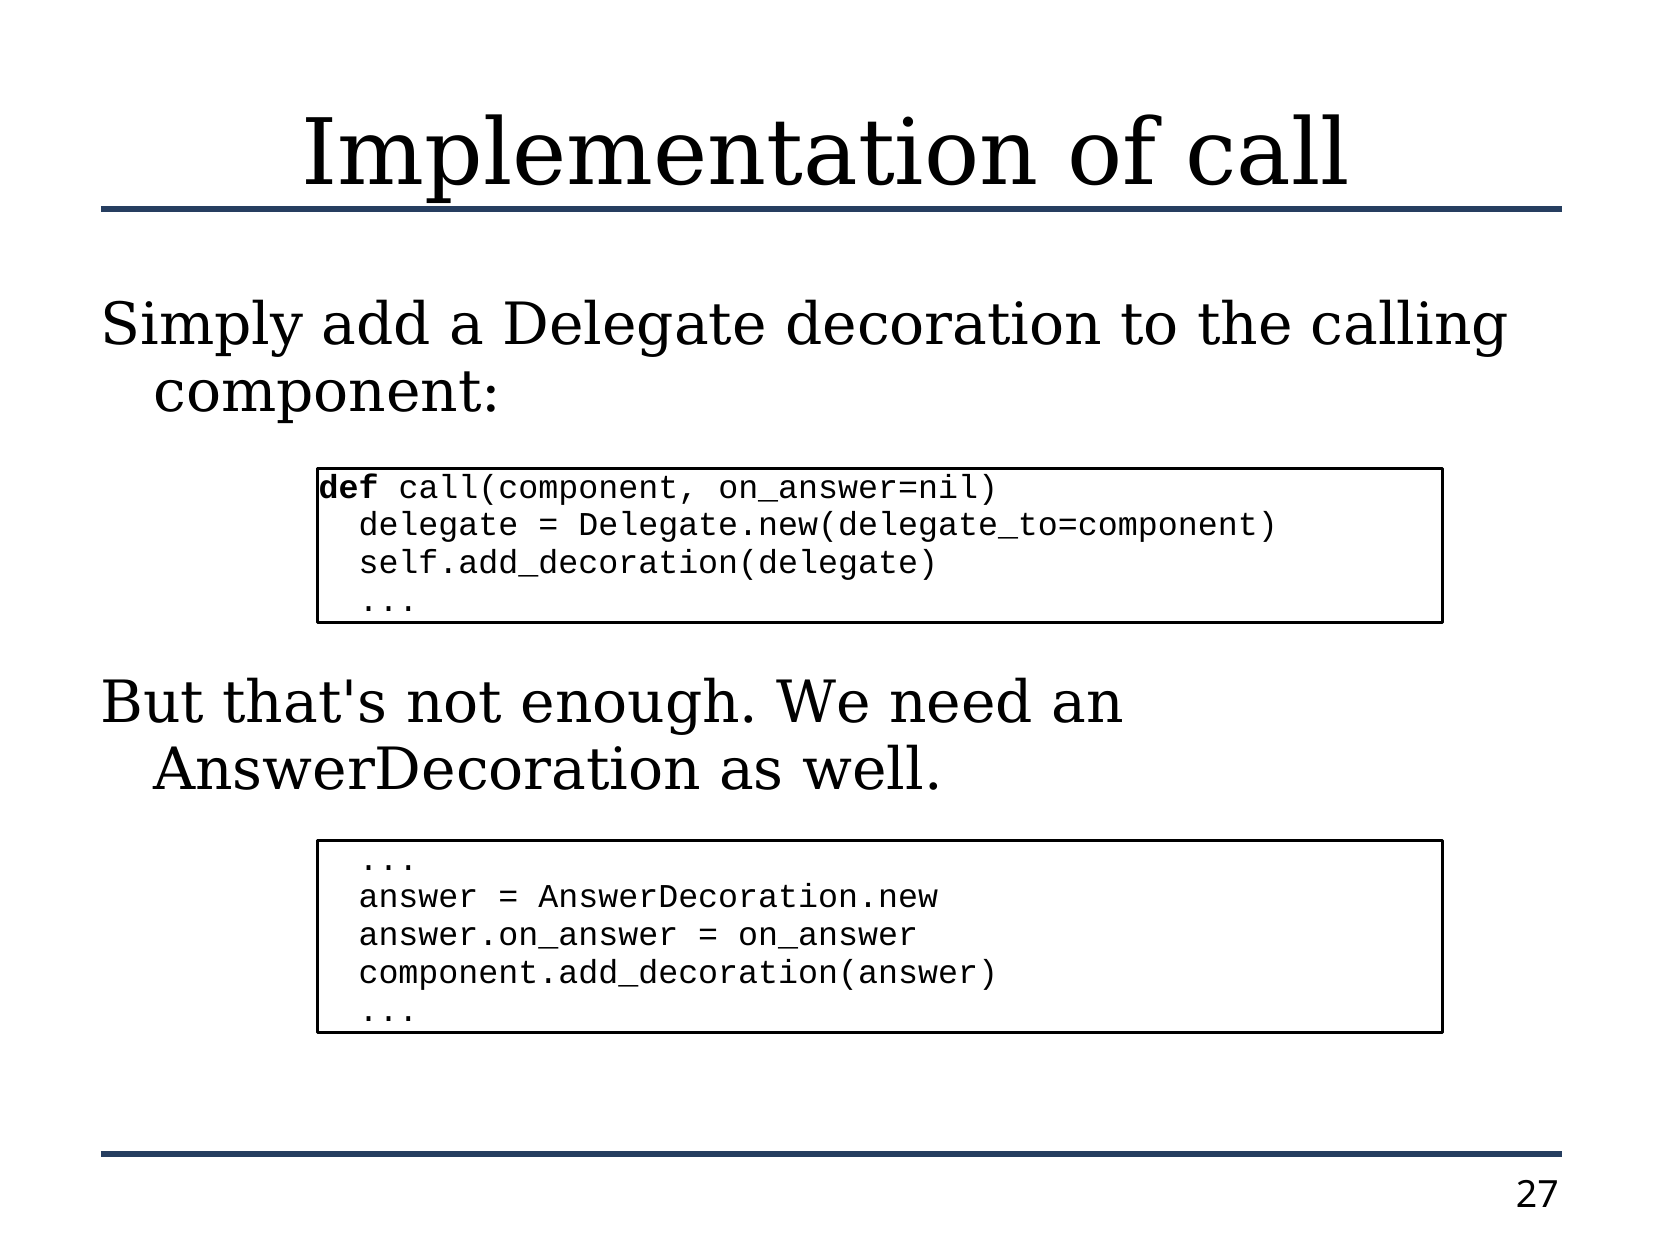

# Implementation of call
Simply add a Delegate decoration to the calling component:
def call(component, on_answer=nil)
 delegate = Delegate.new(delegate_to=component)
 self.add_decoration(delegate)
 ...
But that's not enough. We need an AnswerDecoration as well.
 ...
 answer = AnswerDecoration.new
 answer.on_answer = on_answer
 component.add_decoration(answer)
 ...